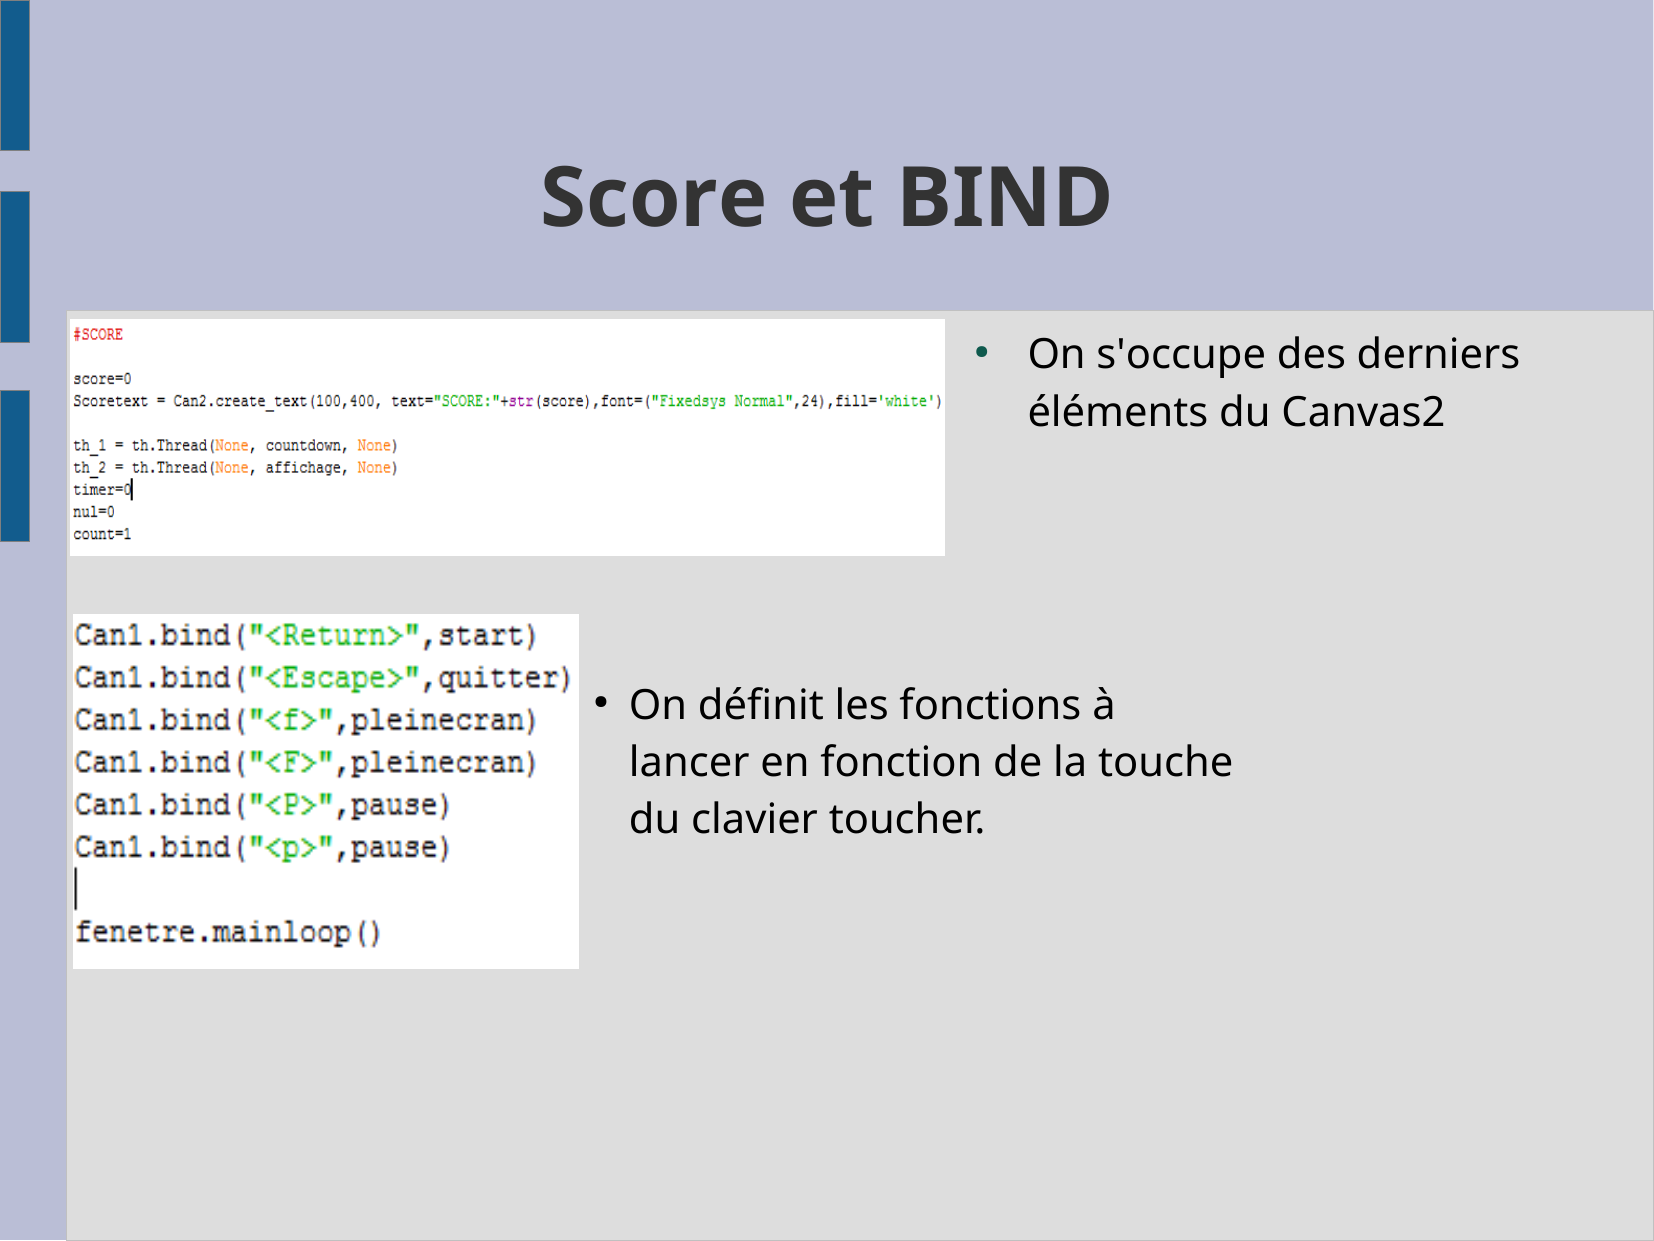

# Score et BIND
On s'occupe des derniers éléments du Canvas2
On définit les fonctions à lancer en fonction de la touche du clavier toucher.